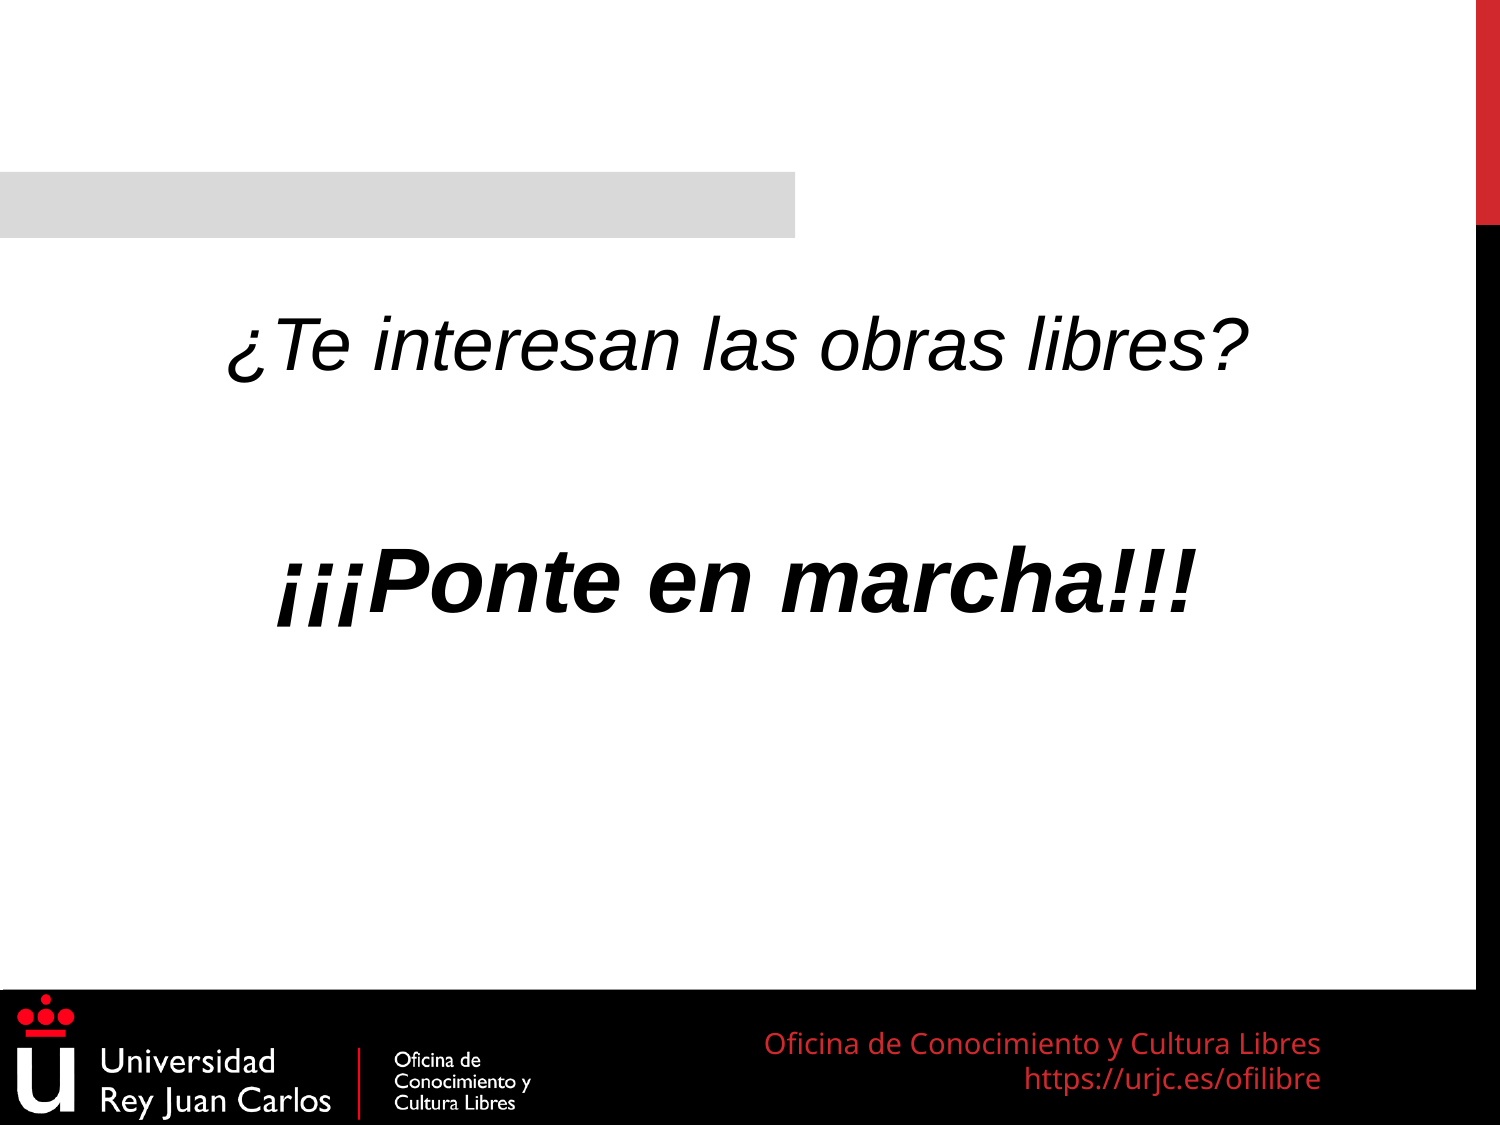

#
¿Te interesan las obras libres?
¡¡¡Ponte en marcha!!!